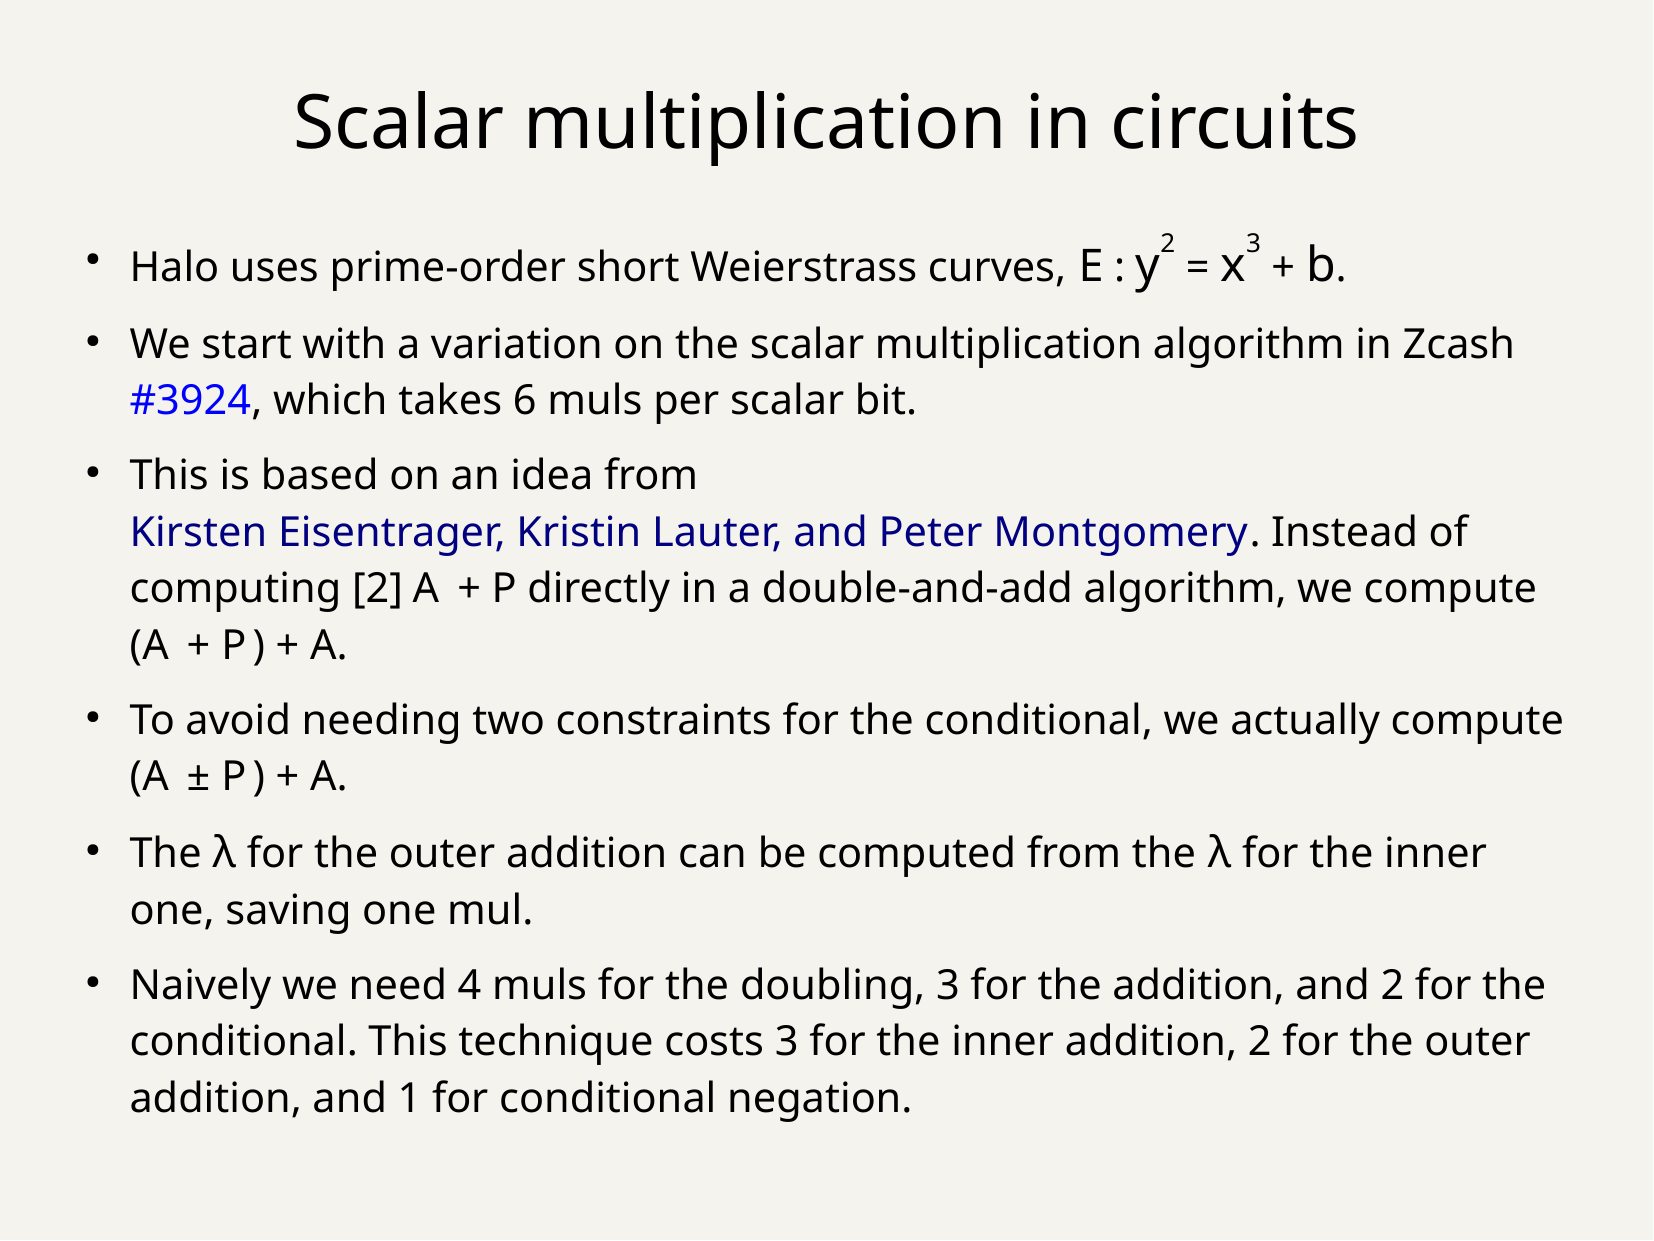

# Scalar multiplication in circuits
Halo uses prime-order short Weierstrass curves, E : y2 = x3 + b.
We start with a variation on the scalar multiplication algorithm in Zcash #3924, which takes 6 muls per scalar bit.
This is based on an idea from Kirsten Eisentrager, Kristin Lauter, and Peter Montgomery. Instead of computing [2] A + P directly in a double-and-add algorithm, we compute (A + P ) + A.
To avoid needing two constraints for the conditional, we actually compute (A ± P ) + A.
The λ for the outer addition can be computed from the λ for the inner one, saving one mul.
Naively we need 4 muls for the doubling, 3 for the addition, and 2 for the conditional. This technique costs 3 for the inner addition, 2 for the outer addition, and 1 for conditional negation.